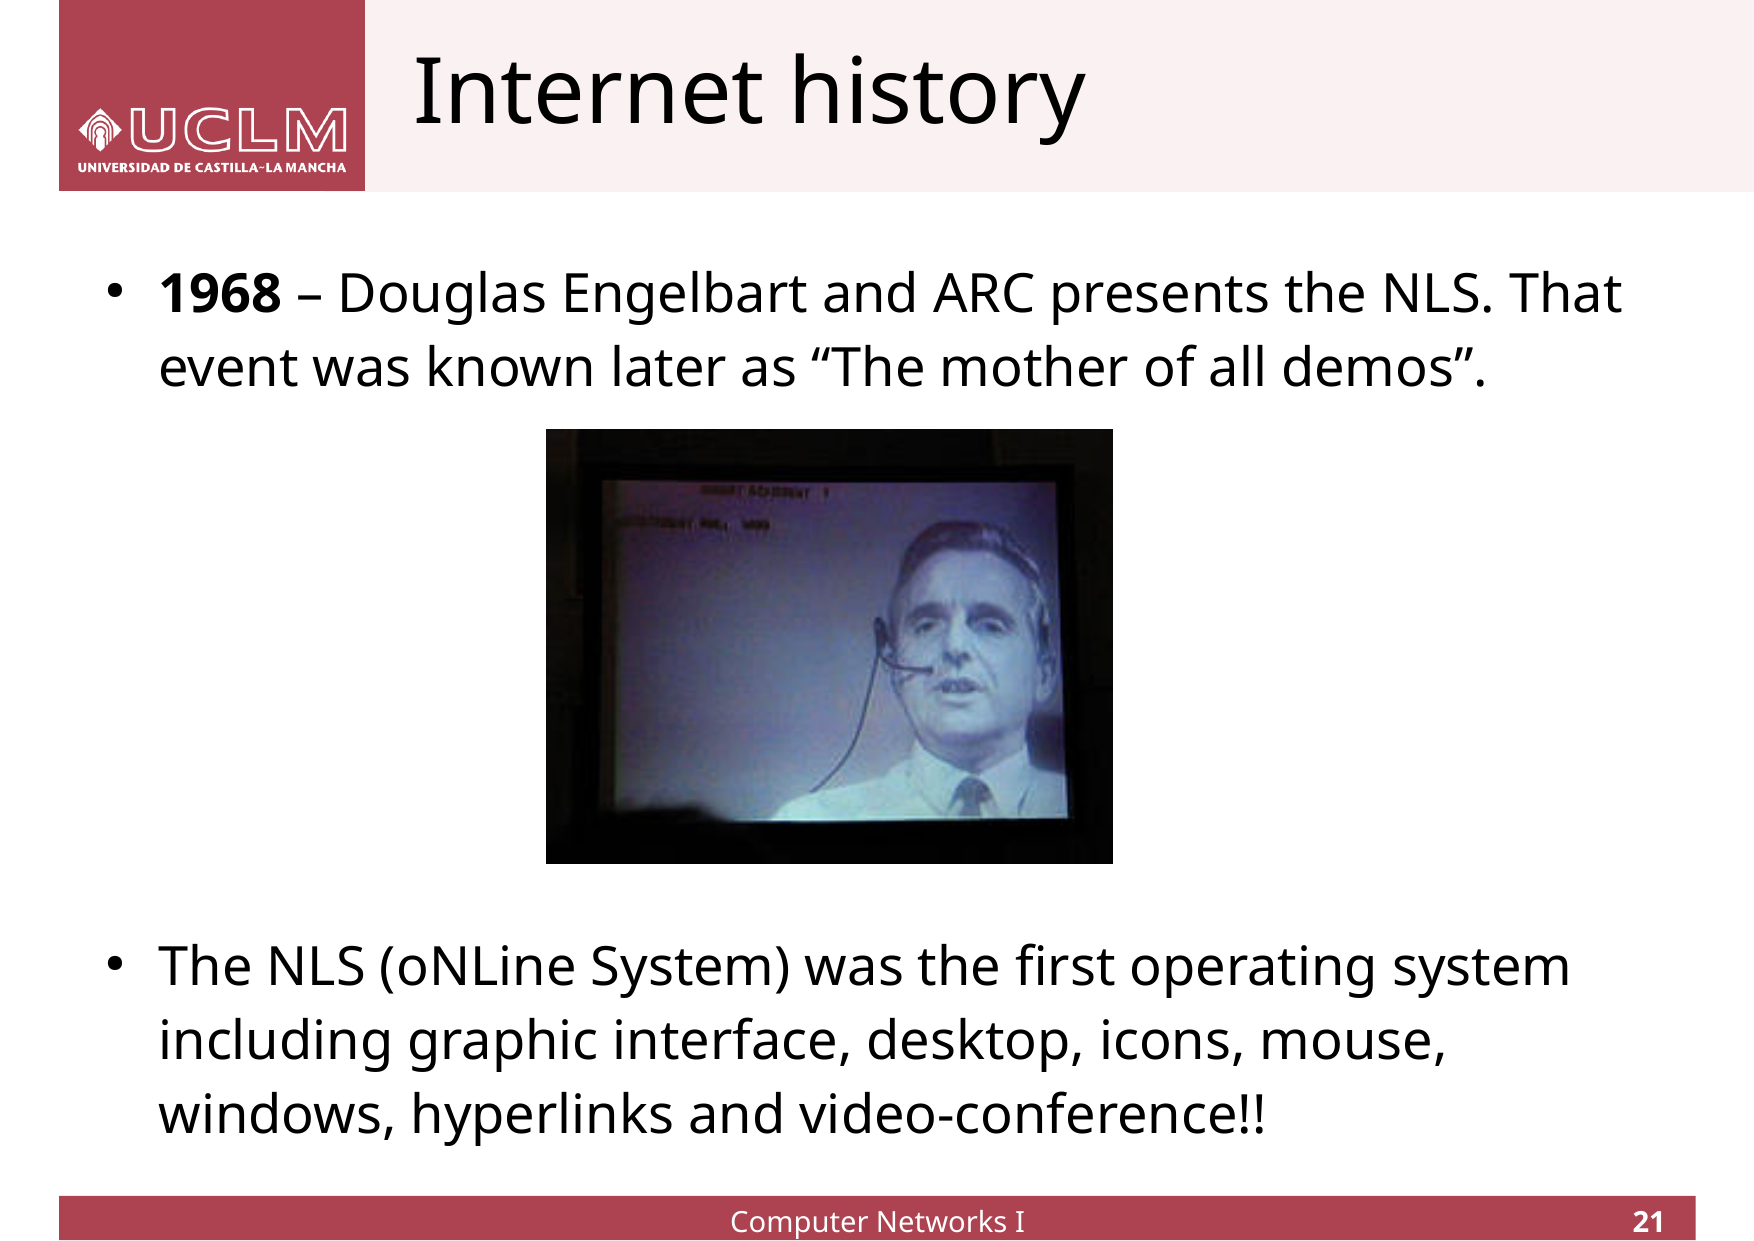

# Internet history
1968 – Douglas Engelbart and ARC presents the NLS. That event was known later as “The mother of all demos”.
The NLS (oNLine System) was the first operating system including graphic interface, desktop, icons, mouse, windows, hyperlinks and video-conference!!
Computer Networks I
21